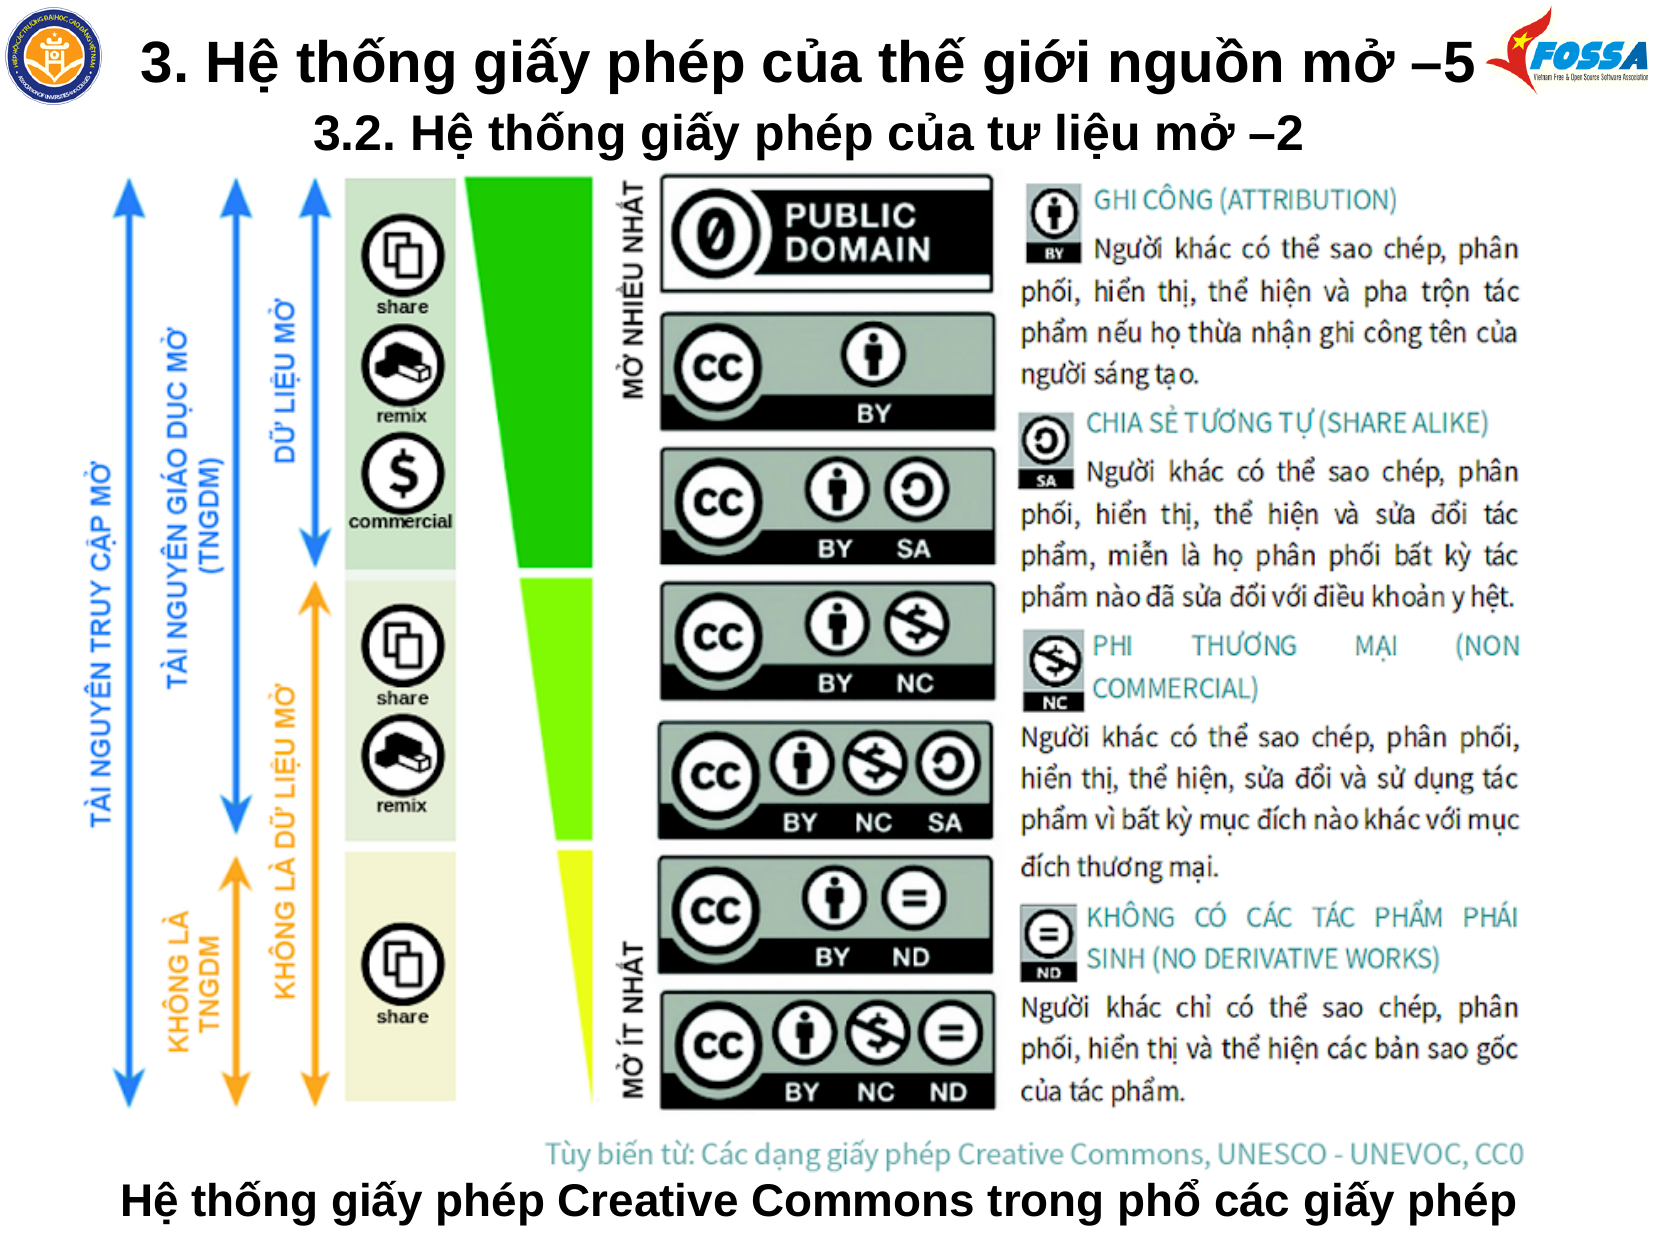

# 3. Hệ thống giấy phép của thế giới nguồn mở –5 3.2. Hệ thống giấy phép của tư liệu mở –2
Hệ thống giấy phép Creative Commons trong phổ các giấy phép